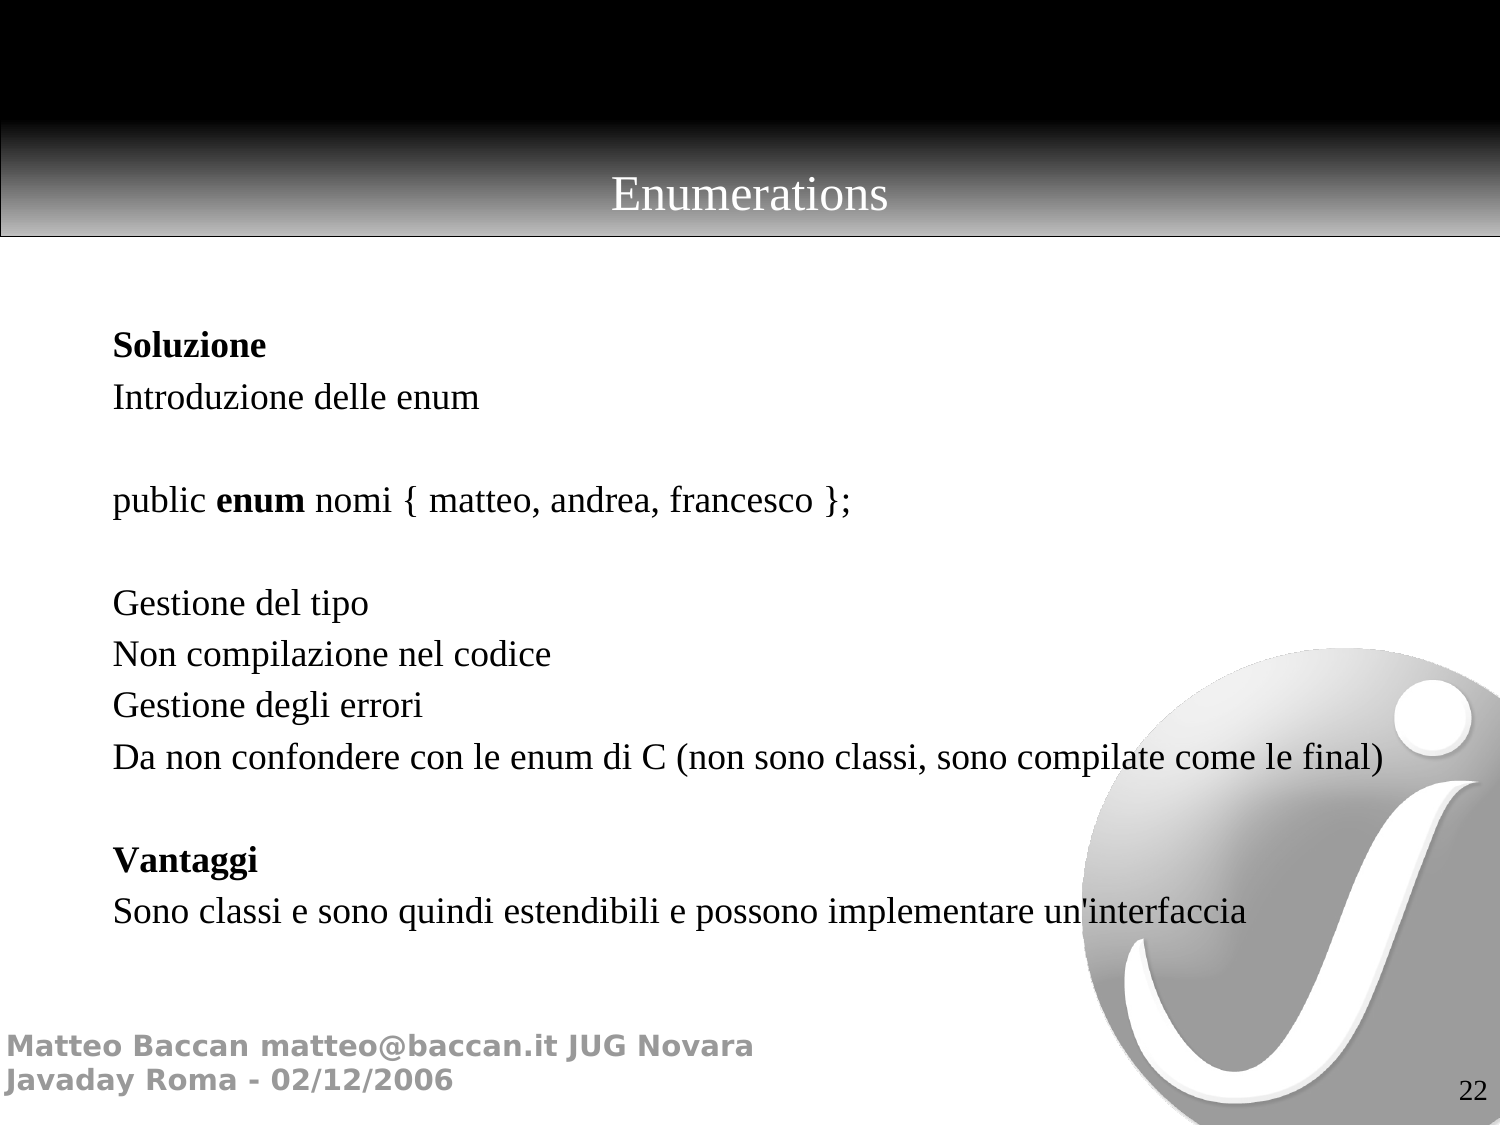

# Enumerations
Soluzione
Introduzione delle enum
public enum nomi { matteo, andrea, francesco };
Gestione del tipo
Non compilazione nel codice
Gestione degli errori
Da non confondere con le enum di C (non sono classi, sono compilate come le final)
Vantaggi
Sono classi e sono quindi estendibili e possono implementare un'interfaccia